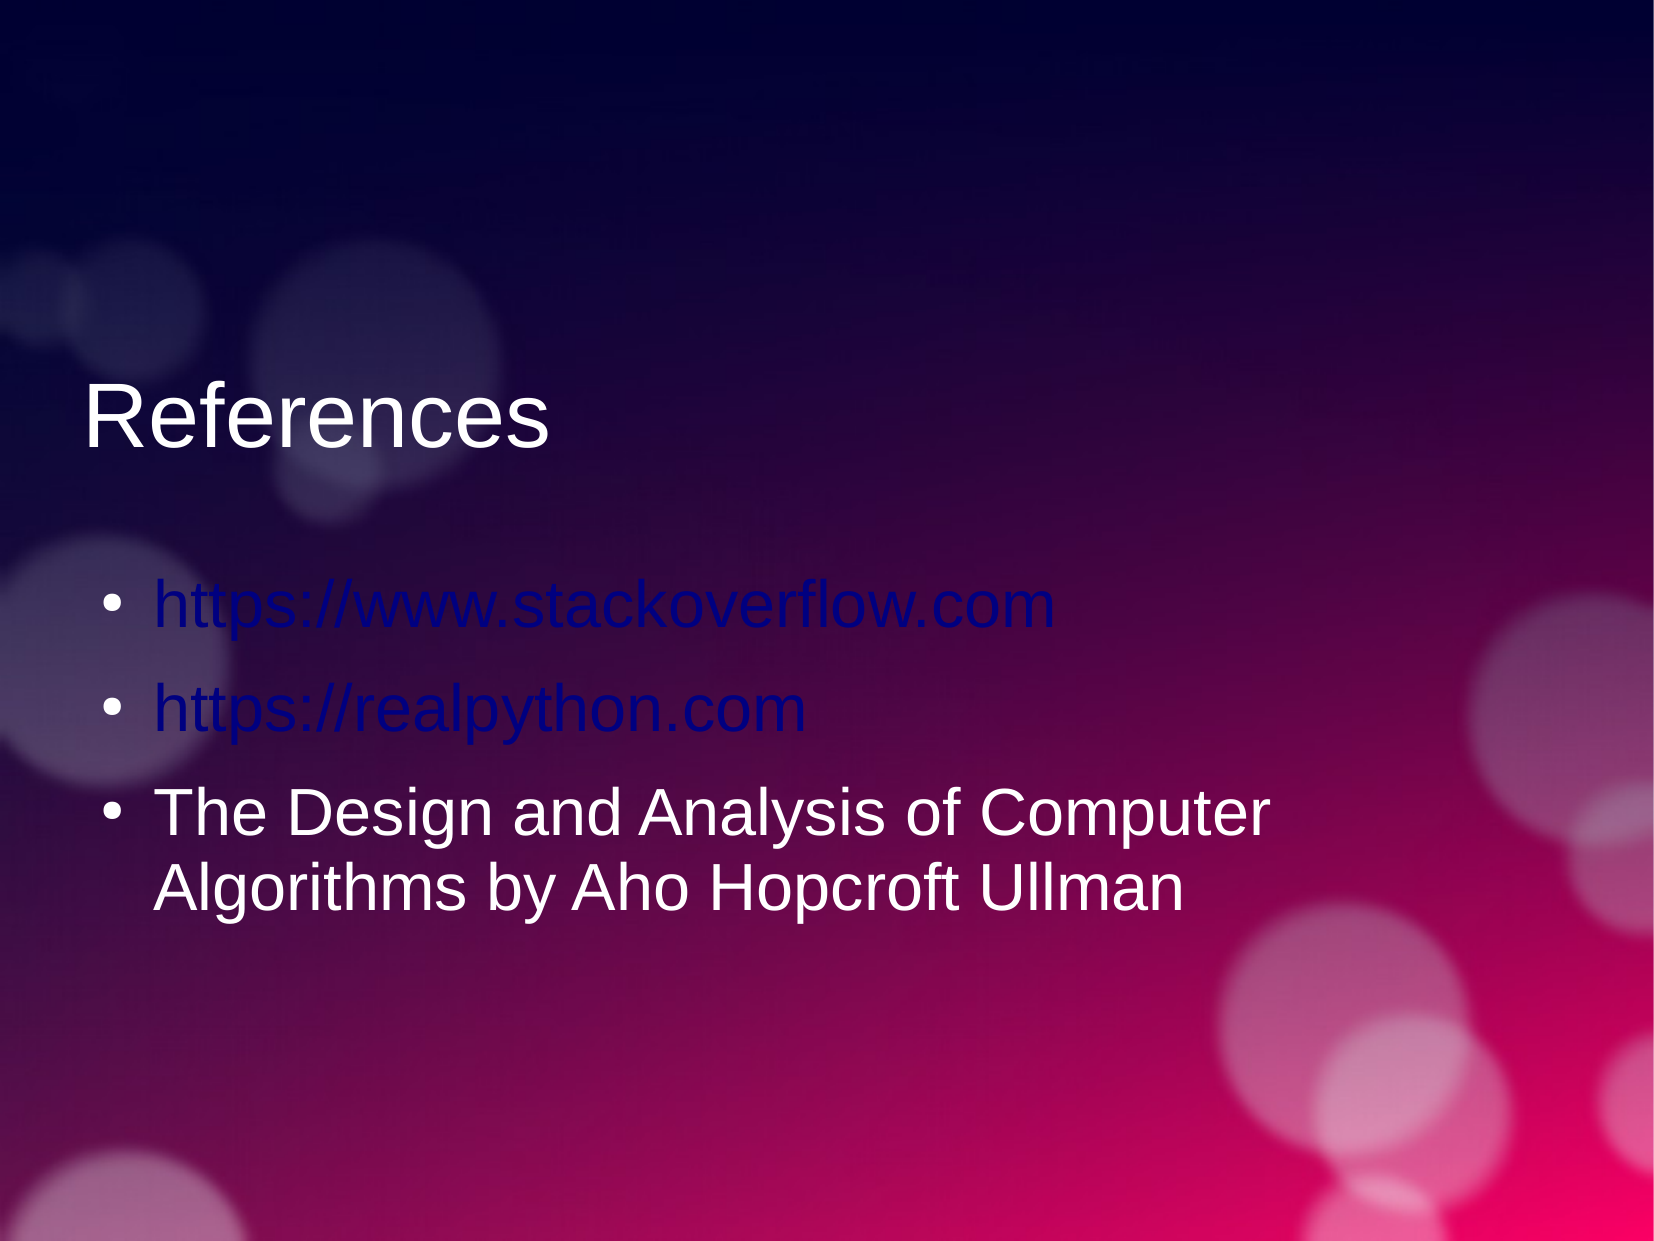

# References
https://www.stackoverflow.com
https://realpython.com
The Design and Analysis of Computer Algorithms by Aho Hopcroft Ullman